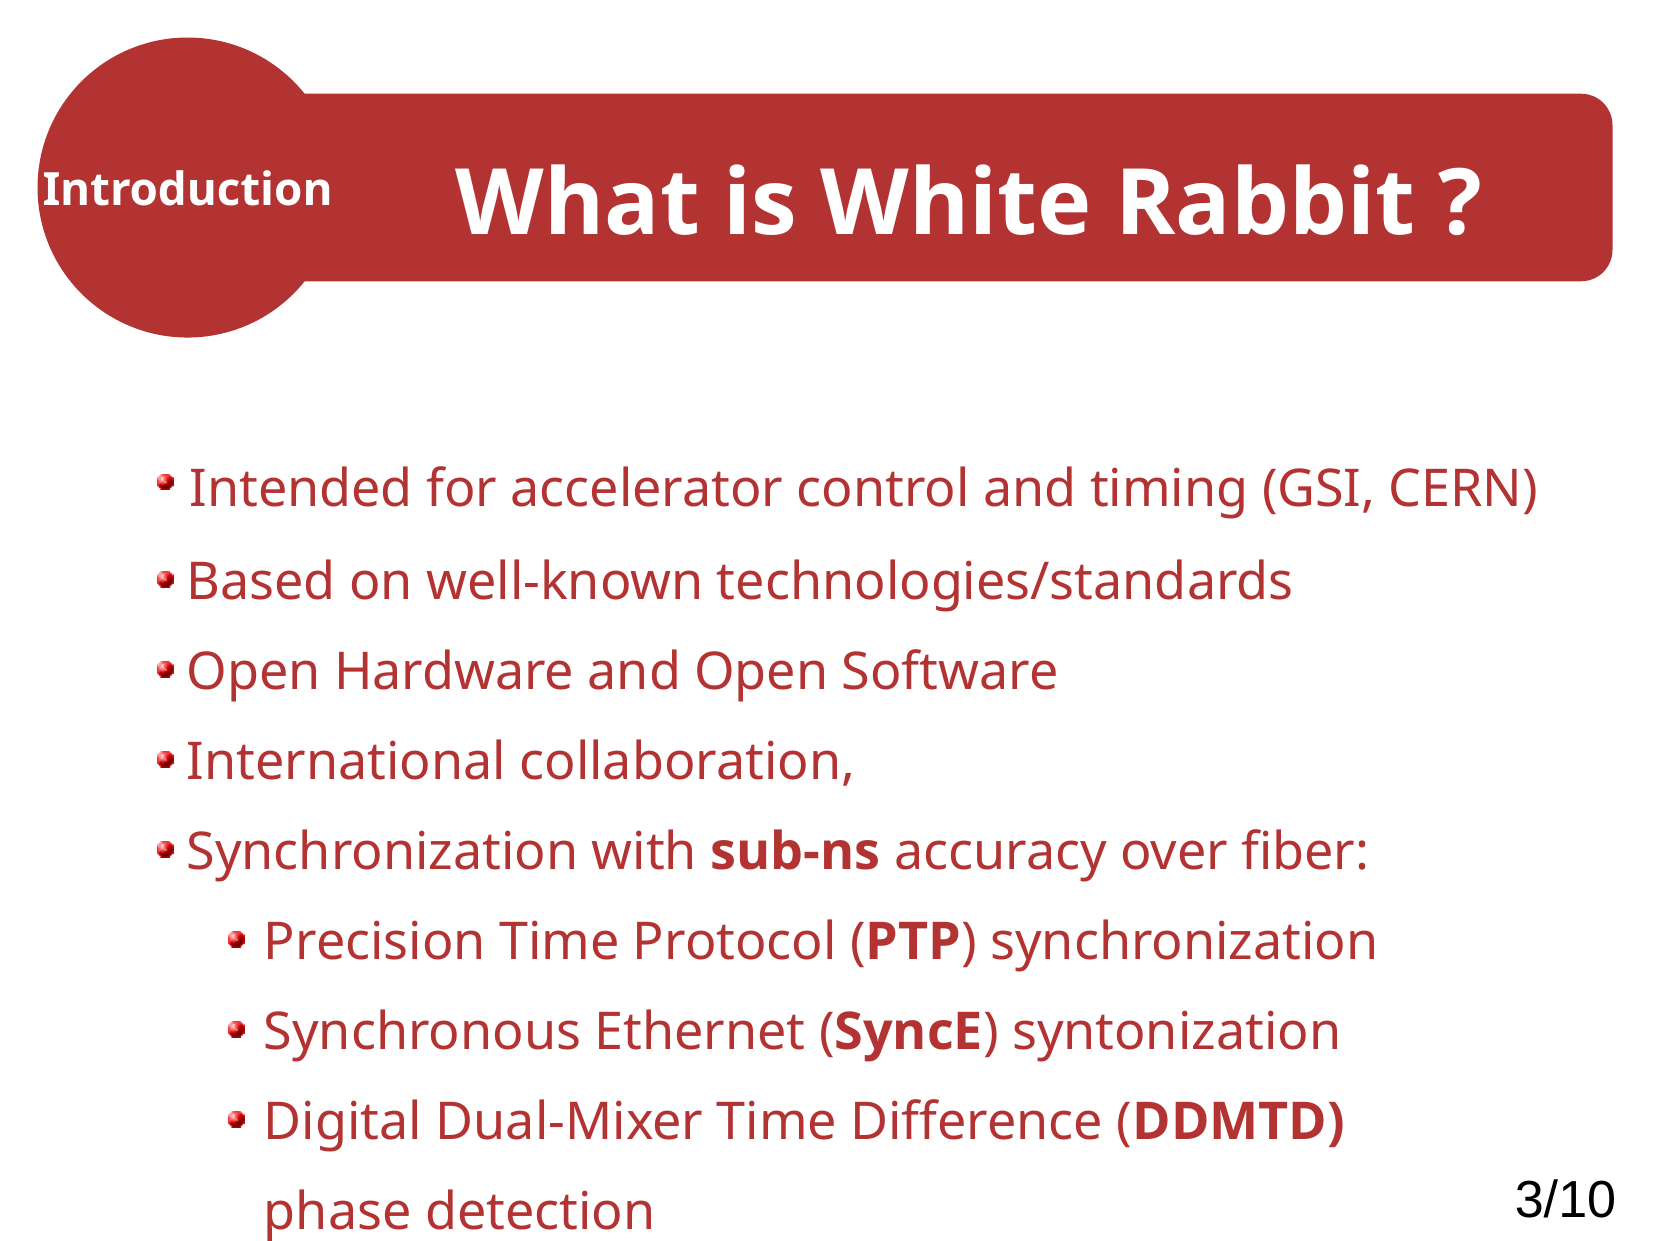

Introduction
What is White Rabbit ?
 Intended for accelerator control and timing (GSI, CERN)
 Based on well-known technologies/standards
 Open Hardware and Open Software
 International collaboration,
 Synchronization with sub-ns accuracy over fiber:
Precision Time Protocol (PTP) synchronization
Synchronous Ethernet (SyncE) syntonization
Digital Dual-Mixer Time Difference (DDMTD)
phase detection
3/10